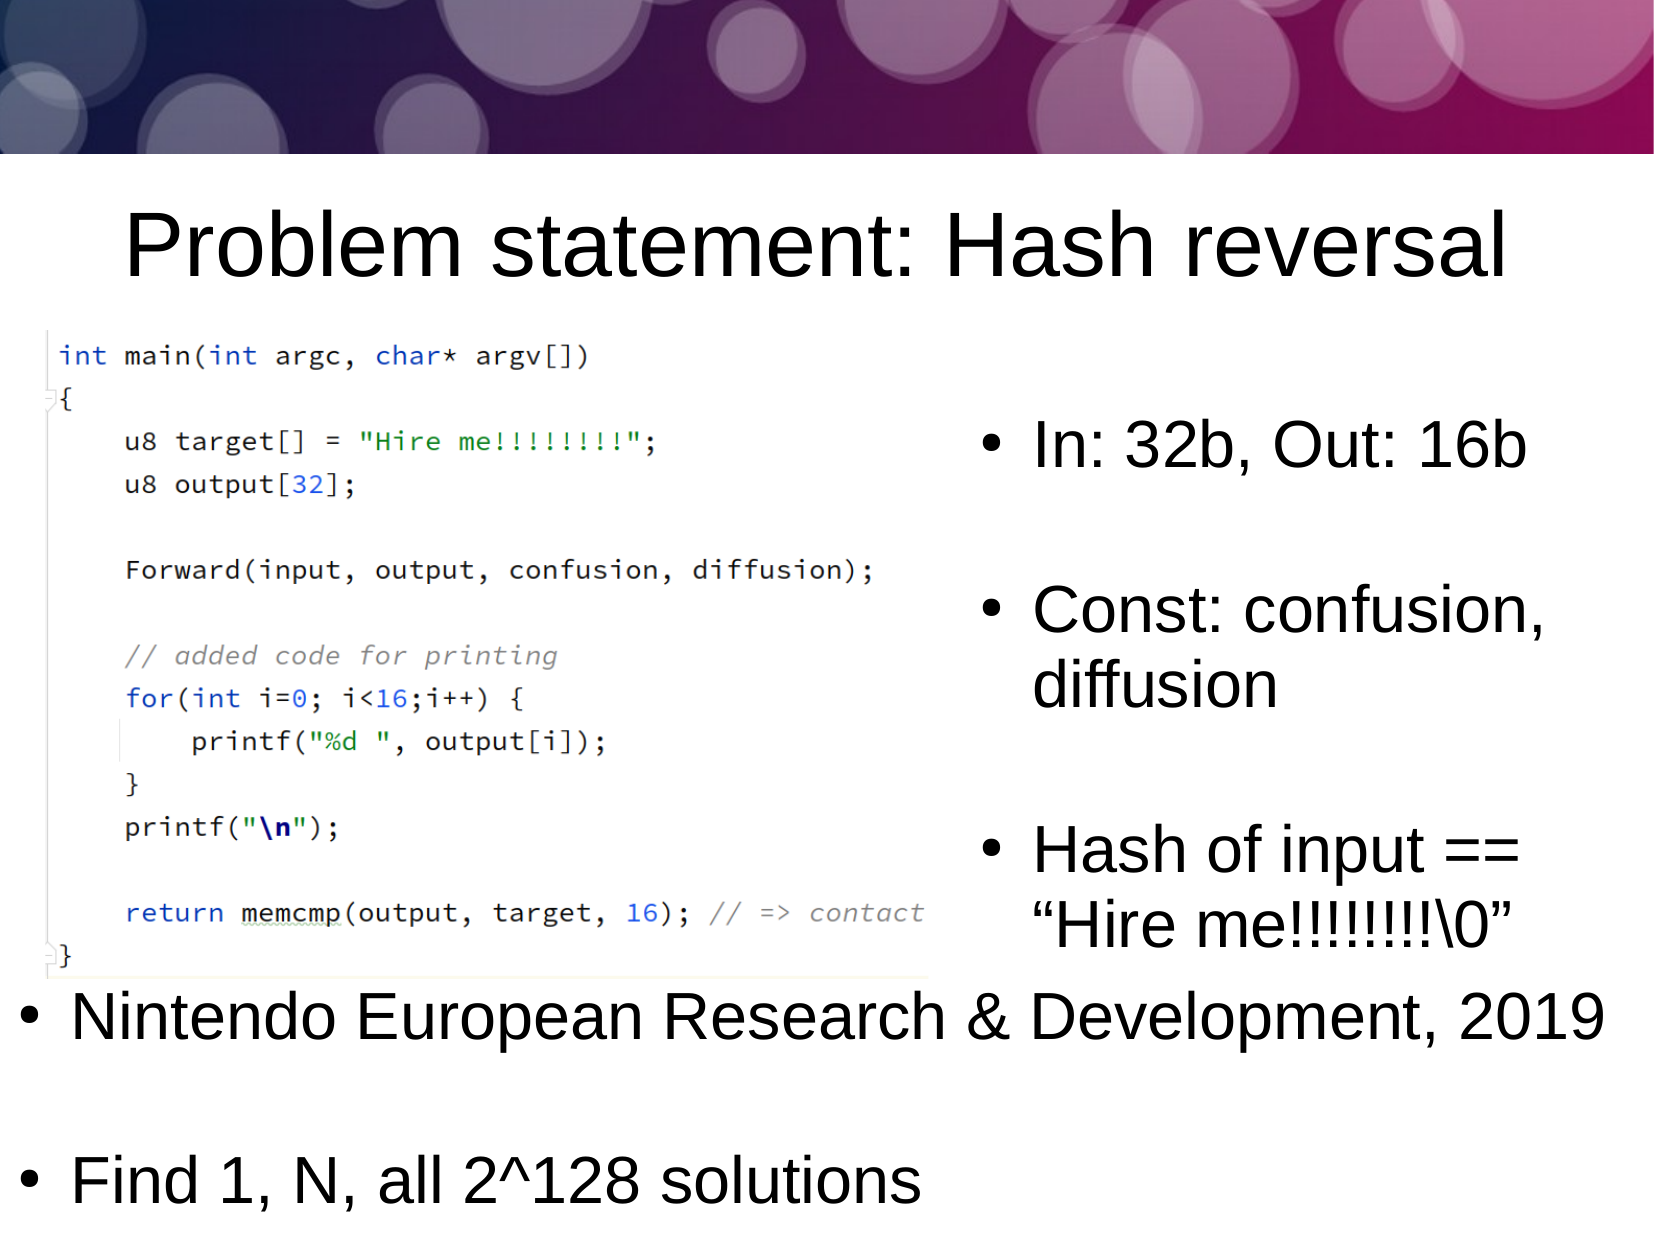

# Problem statement: Hash reversal
In: 32b, Out: 16b
Const: confusion, diffusion
Hash of input == “Hire me!!!!!!!!\0”
Nintendo European Research & Development, 2019
Find 1, N, all 2^128 solutions